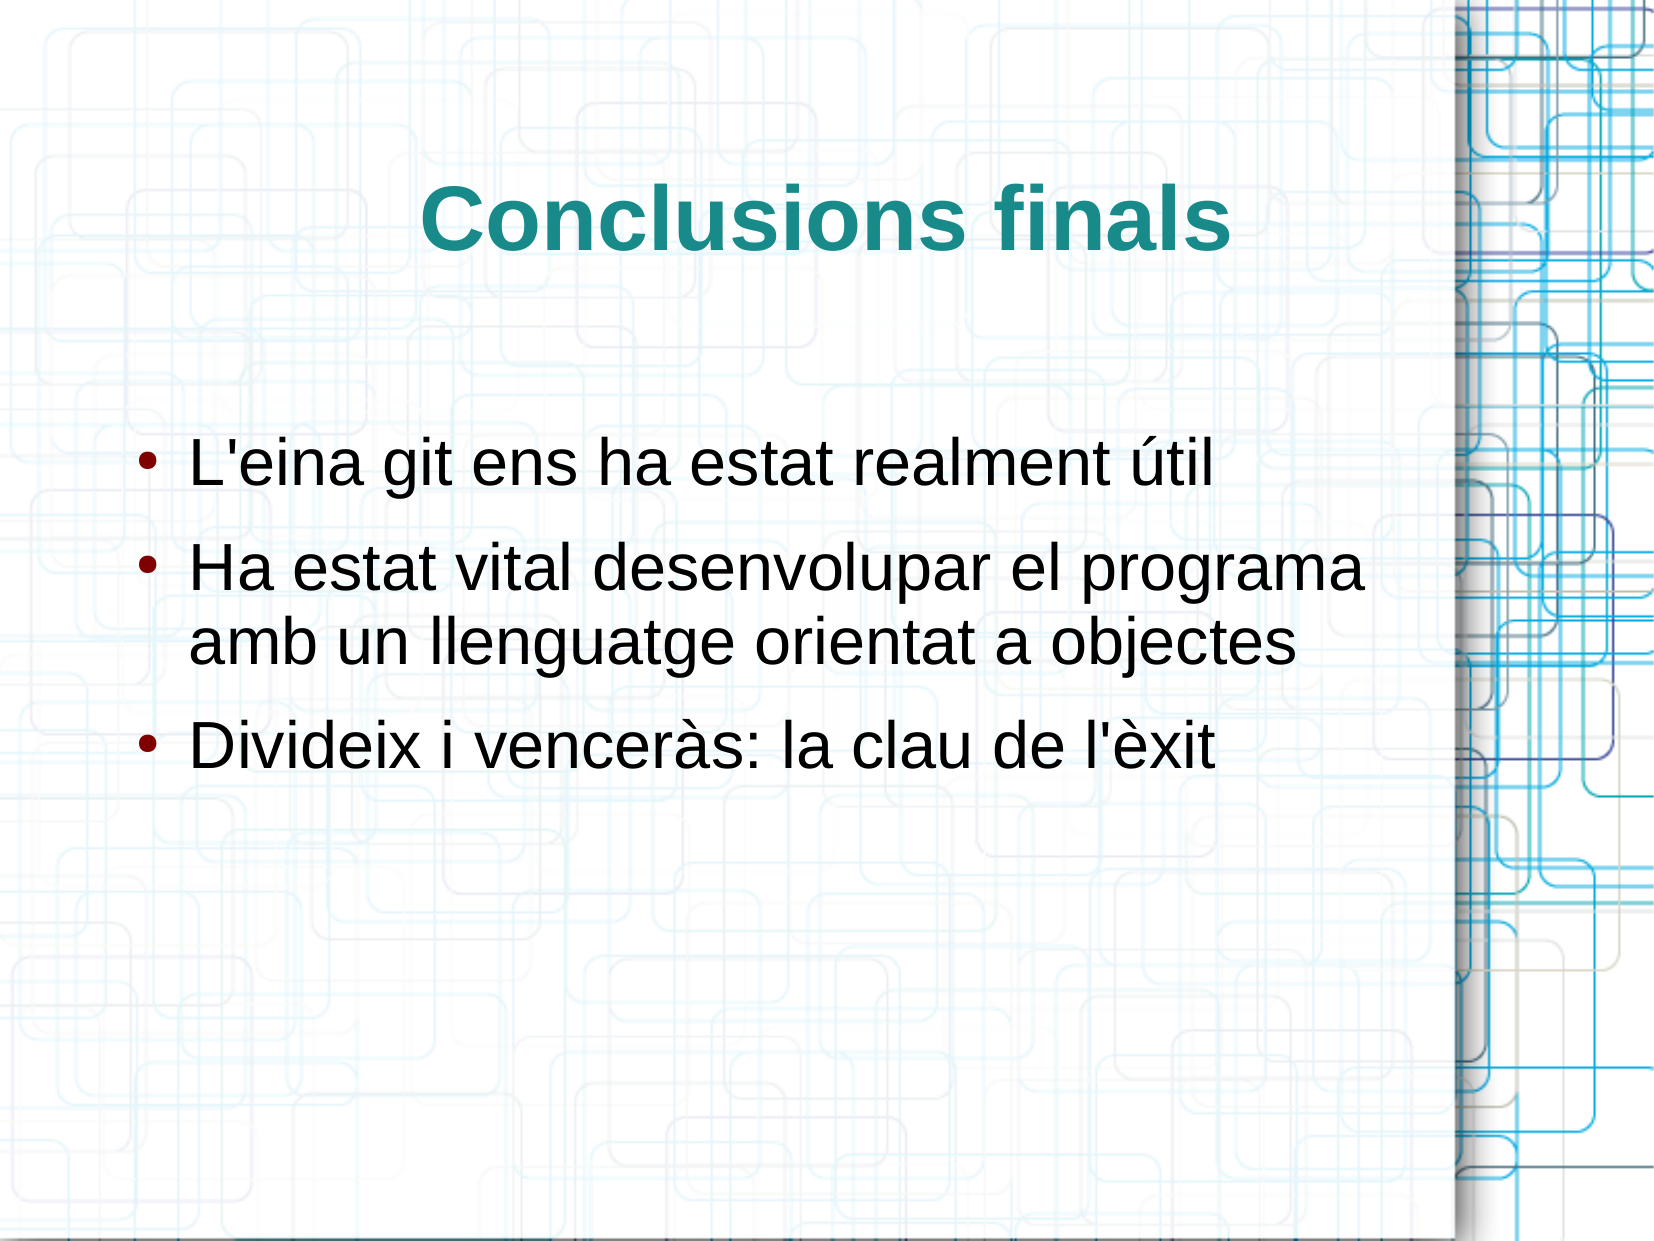

# Conclusions finals
L'eina git ens ha estat realment útil
Ha estat vital desenvolupar el programa amb un llenguatge orientat a objectes
Divideix i venceràs: la clau de l'èxit